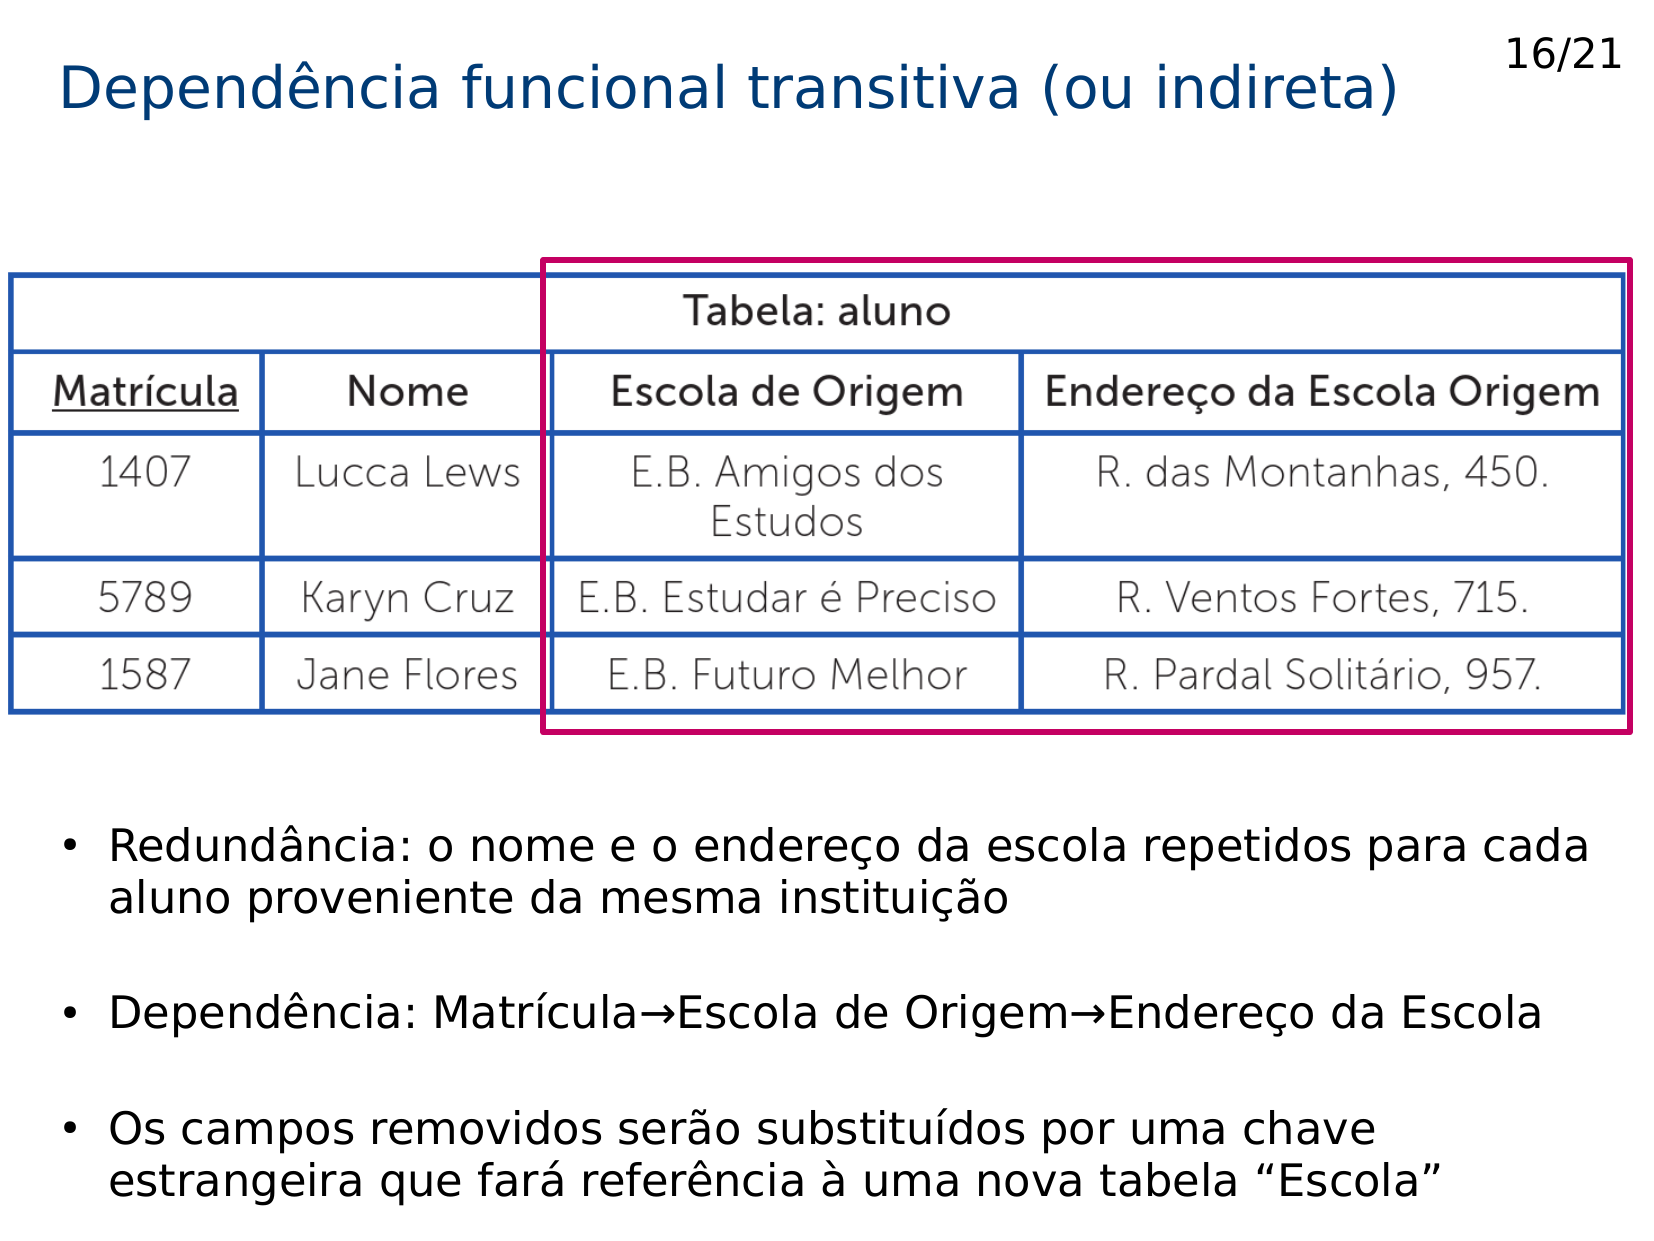

# Dependência funcional transitiva (ou indireta)
16
Redundância: o nome e o endereço da escola repetidos para cada aluno proveniente da mesma instituição
Dependência: Matrícula→Escola de Origem→Endereço da Escola
Os campos removidos serão substituídos por uma chave estrangeira que fará referência à uma nova tabela “Escola”